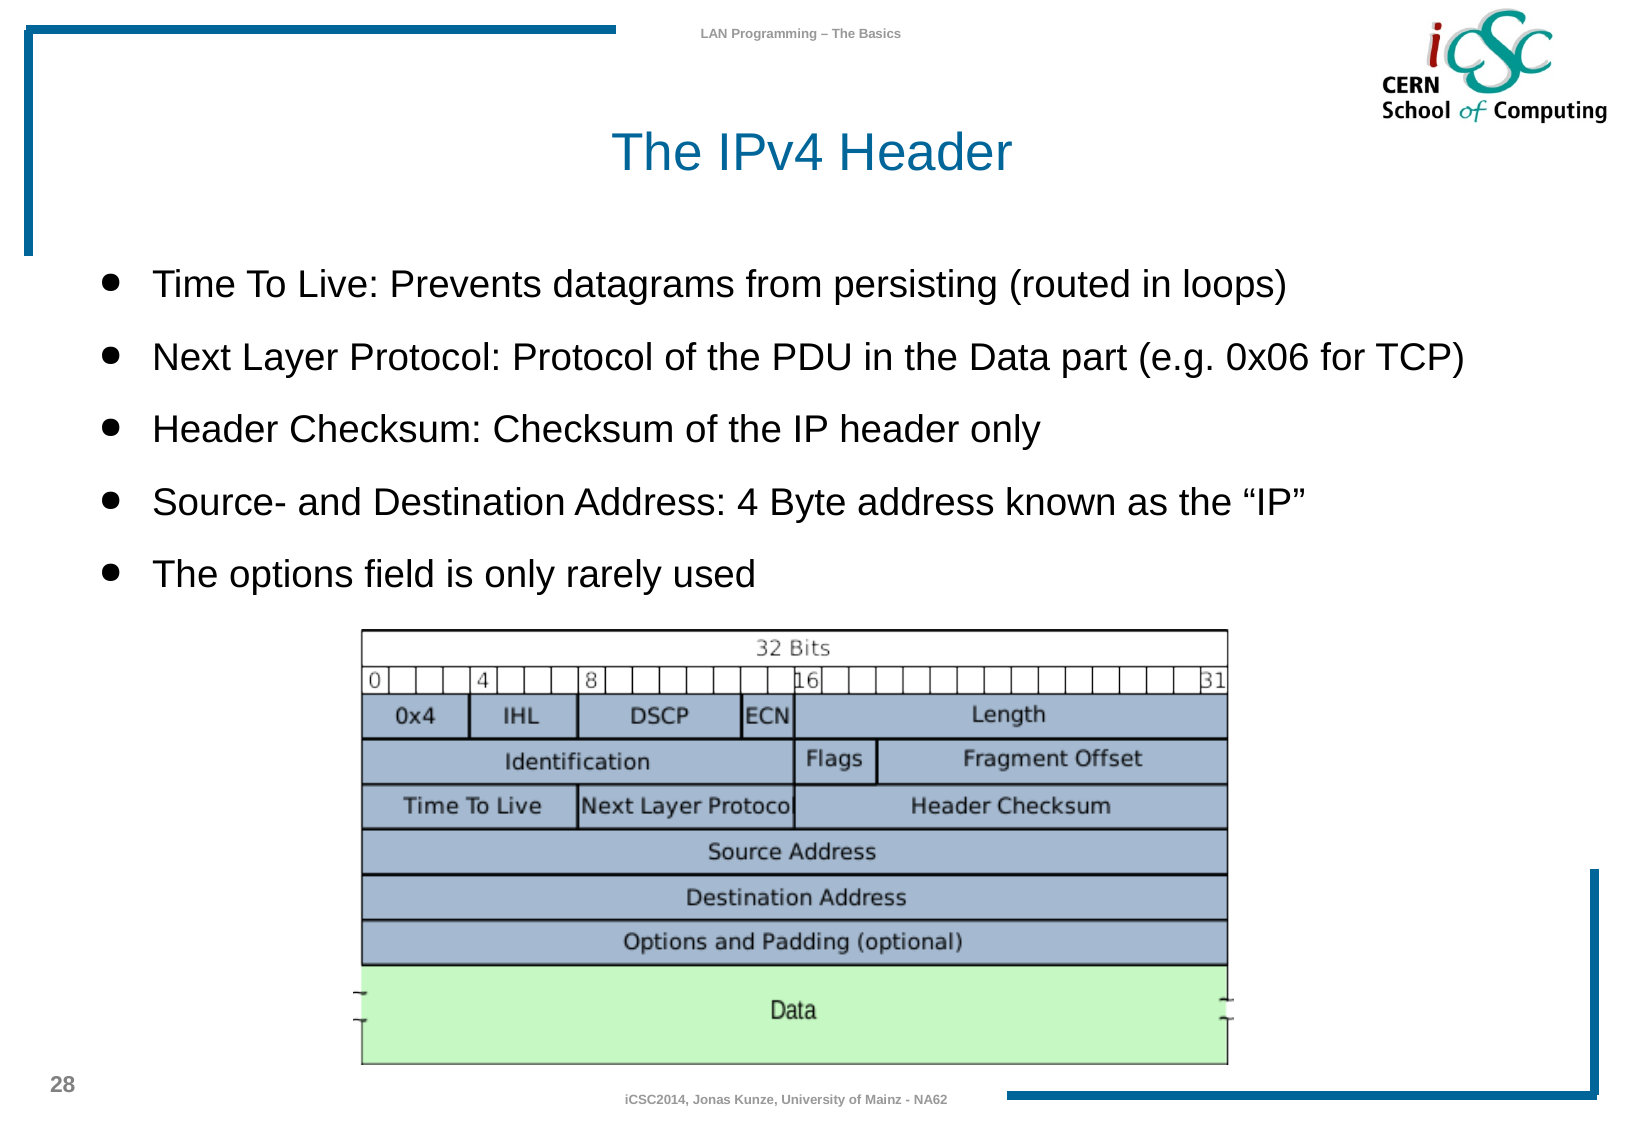

# The IPv4 Header
Time To Live: Prevents datagrams from persisting (routed in loops)
Next Layer Protocol: Protocol of the PDU in the Data part (e.g. 0x06 for TCP)
Header Checksum: Checksum of the IP header only
Source- and Destination Address: 4 Byte address known as the “IP”
The options field is only rarely used